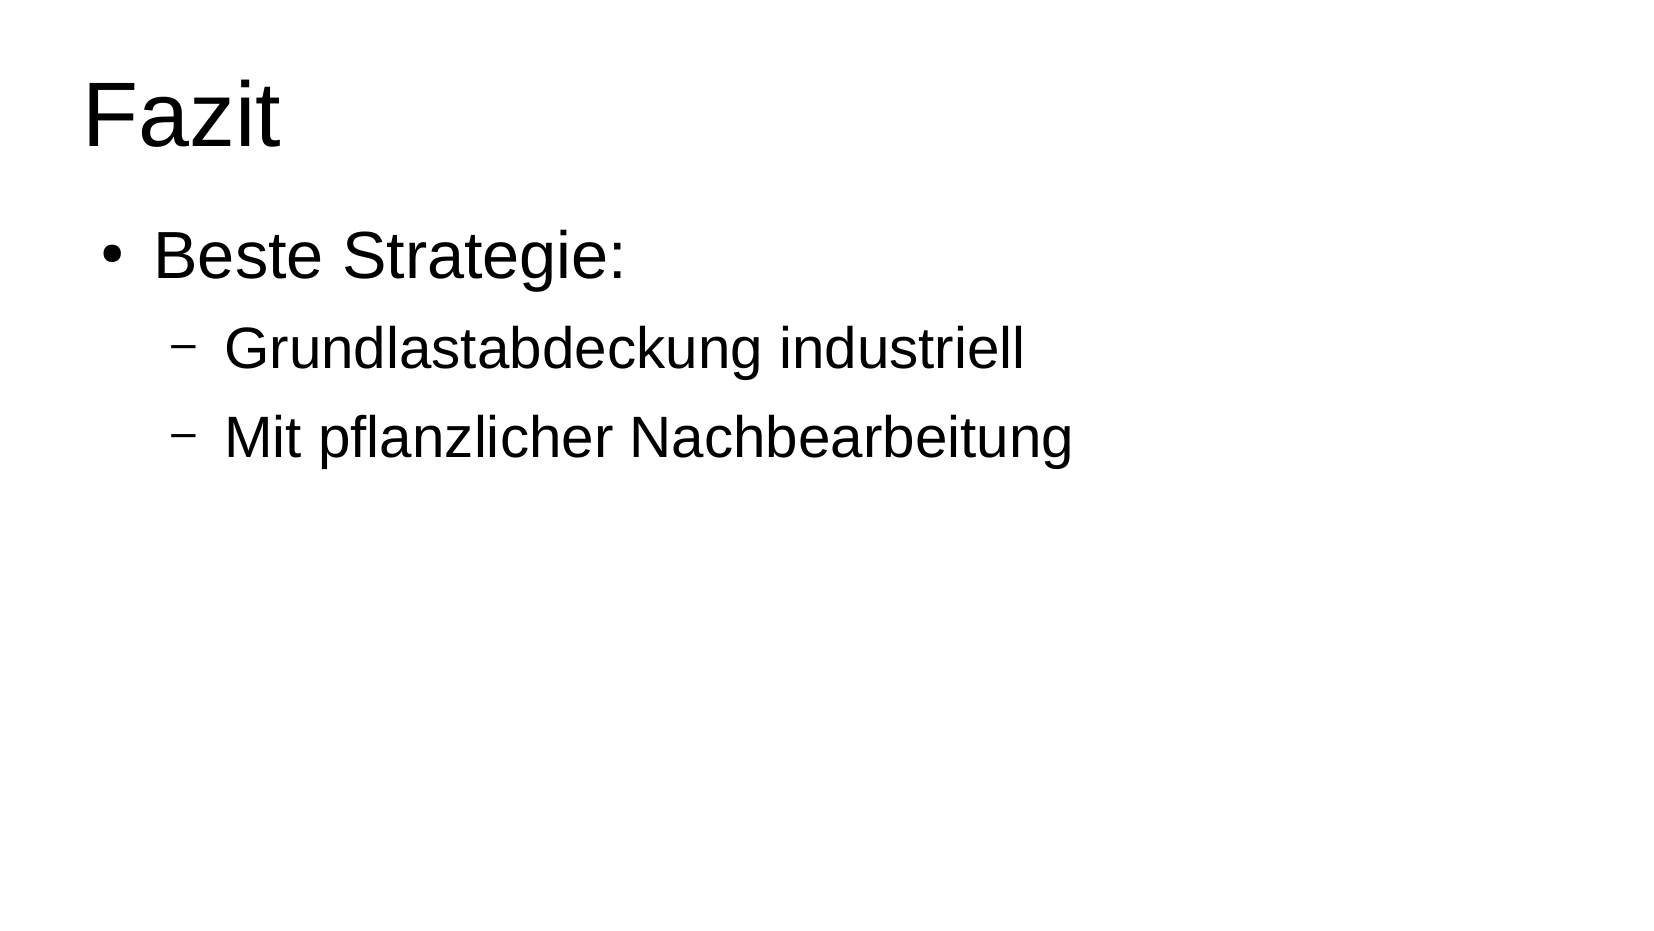

# Fazit
Beste Strategie:
Grundlastabdeckung industriell
Mit pflanzlicher Nachbearbeitung